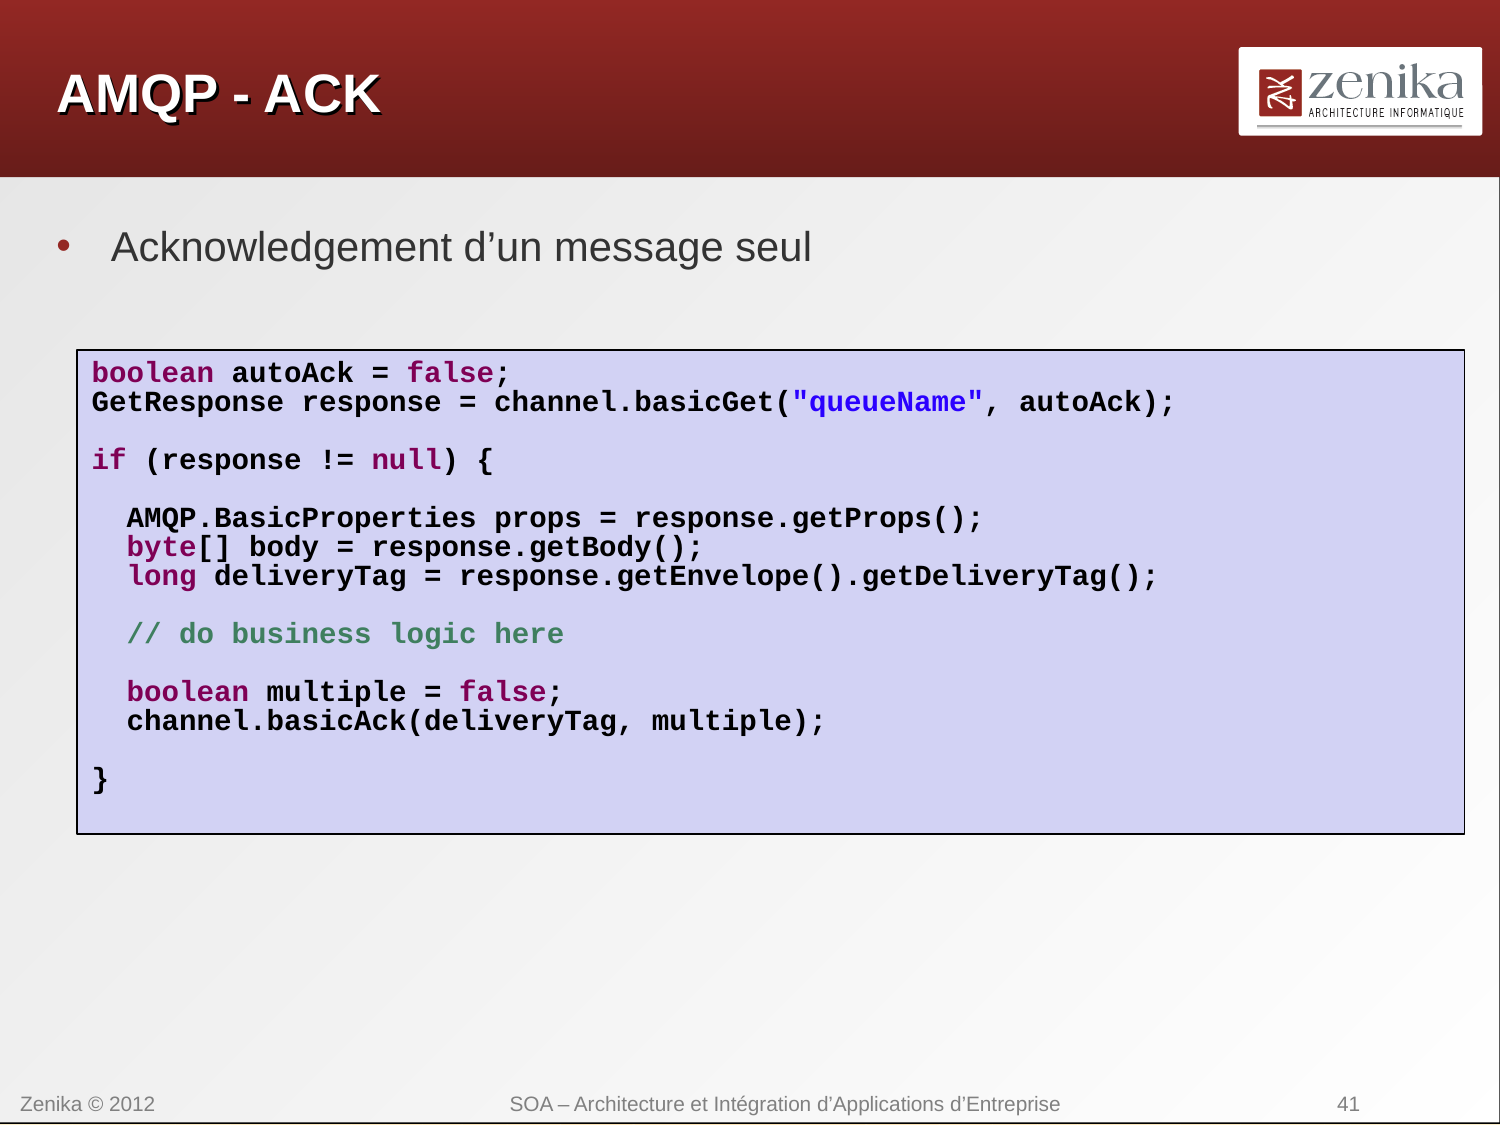

AMQP - ACK
Acknowledgement d’un message seul
boolean autoAck = false;
GetResponse response = channel.basicGet("queueName", autoAck);
if (response != null) {
 AMQP.BasicProperties props = response.getProps();
 byte[] body = response.getBody();
 long deliveryTag = response.getEnvelope().getDeliveryTag();
 // do business logic here
 boolean multiple = false;
 channel.basicAck(deliveryTag, multiple);
}